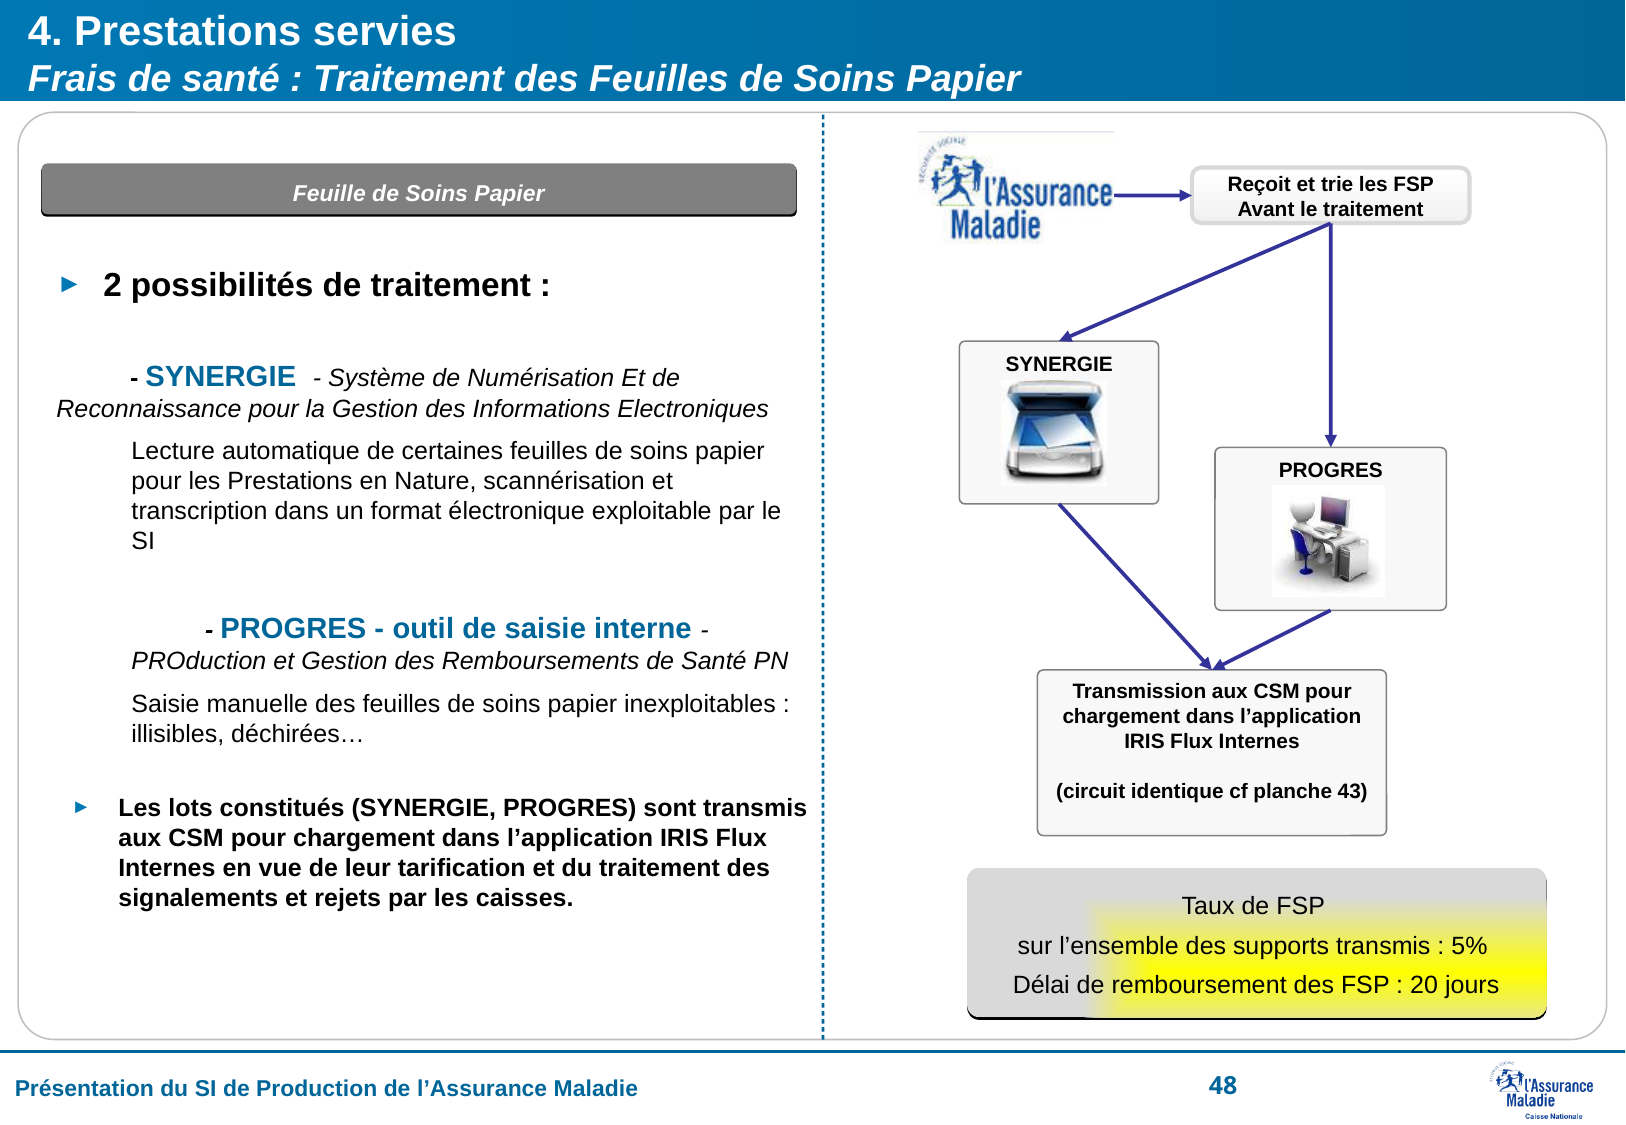

# 4. Prestations servies Frais de santé : Traitement des Feuilles de Soins Papier
Feuille de Soins Papier
Reçoit et trie les FSP
Avant le traitement
2 possibilités de traitement :
	- SYNERGIE - Système de Numérisation Et de Reconnaissance pour la Gestion des Informations Electroniques
Lecture automatique de certaines feuilles de soins papier pour les Prestations en Nature, scannérisation et transcription dans un format électronique exploitable par le SI
	- PROGRES - outil de saisie interne - PROduction et Gestion des Remboursements de Santé PN
Saisie manuelle des feuilles de soins papier inexploitables : illisibles, déchirées…
SYNERGIE
PROGRES
Transmission aux CSM pour chargement dans l’application IRIS Flux Internes
(circuit identique cf planche 43)
Les lots constitués (SYNERGIE, PROGRES) sont transmis aux CSM pour chargement dans l’application IRIS Flux Internes en vue de leur tarification et du traitement des signalements et rejets par les caisses.
Taux de FSP
sur l’ensemble des supports transmis : 5%
Délai de remboursement des FSP : 20 jours